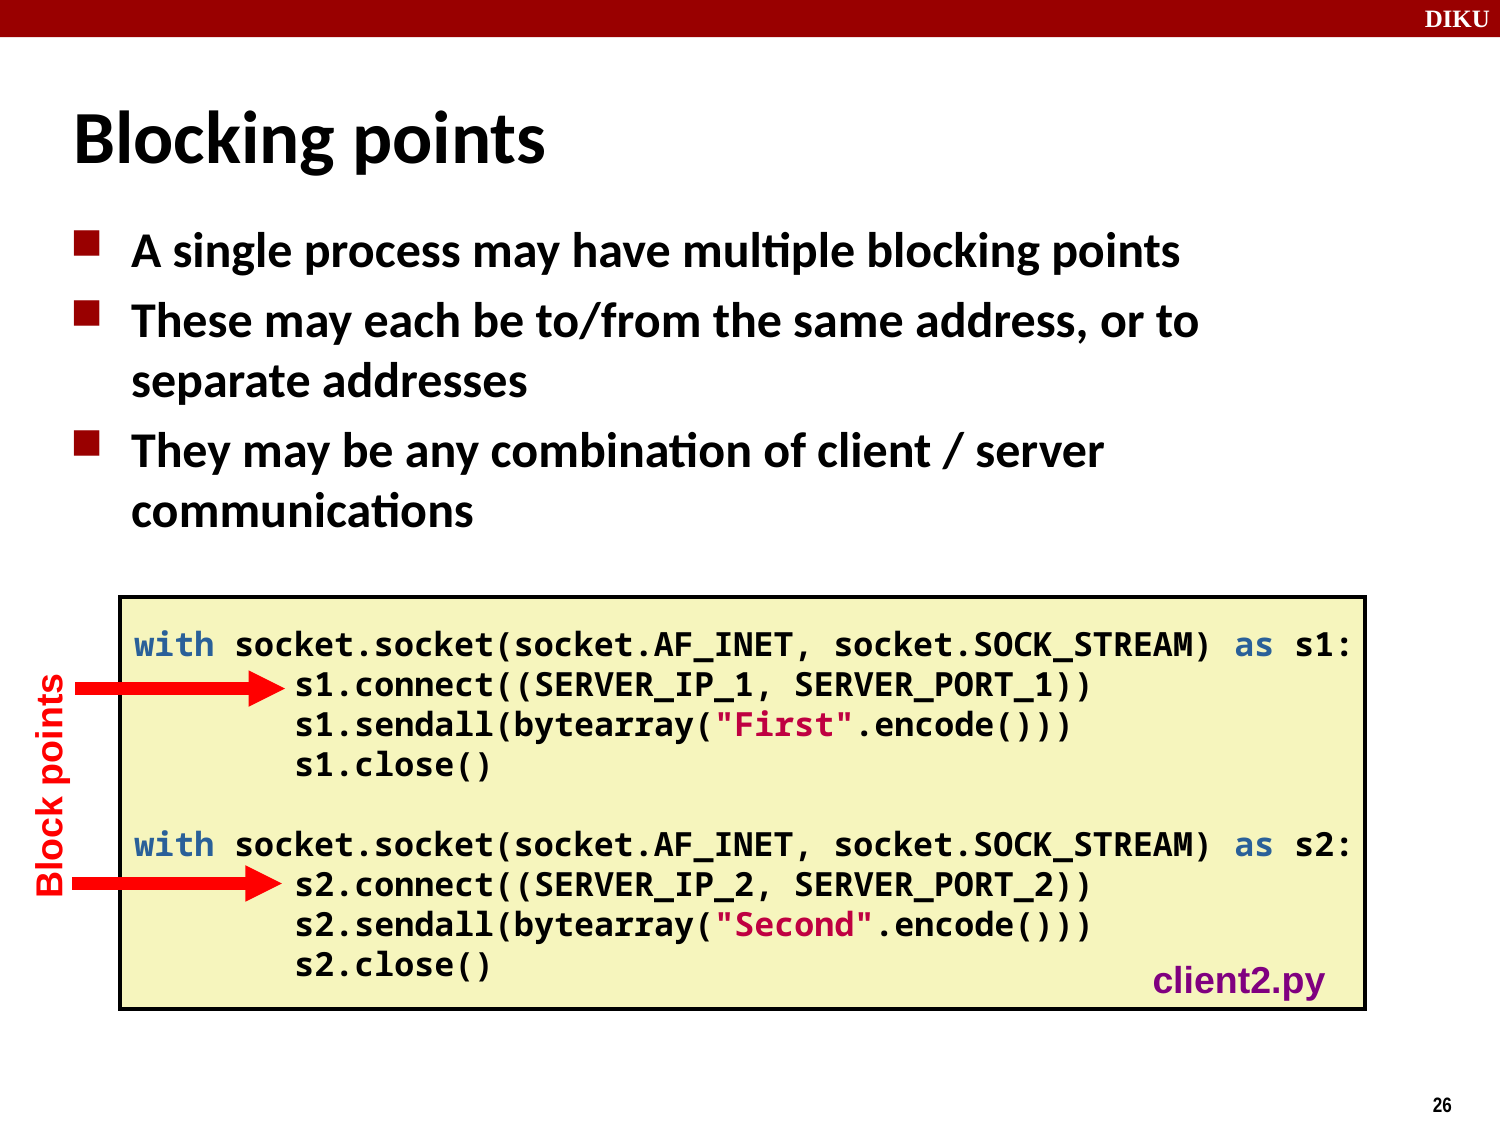

Blocking points
A single process may have multiple blocking points
These may each be to/from the same address, or to separate addresses
They may be any combination of client / server communications
with socket.socket(socket.AF_INET, socket.SOCK_STREAM) as s1:
 s1.connect((SERVER_IP_1, SERVER_PORT_1))
 s1.sendall(bytearray("First".encode()))
 s1.close()
with socket.socket(socket.AF_INET, socket.SOCK_STREAM) as s2:
 s2.connect((SERVER_IP_2, SERVER_PORT_2))
 s2.sendall(bytearray("Second".encode()))
 s2.close()
Block points
client2.py